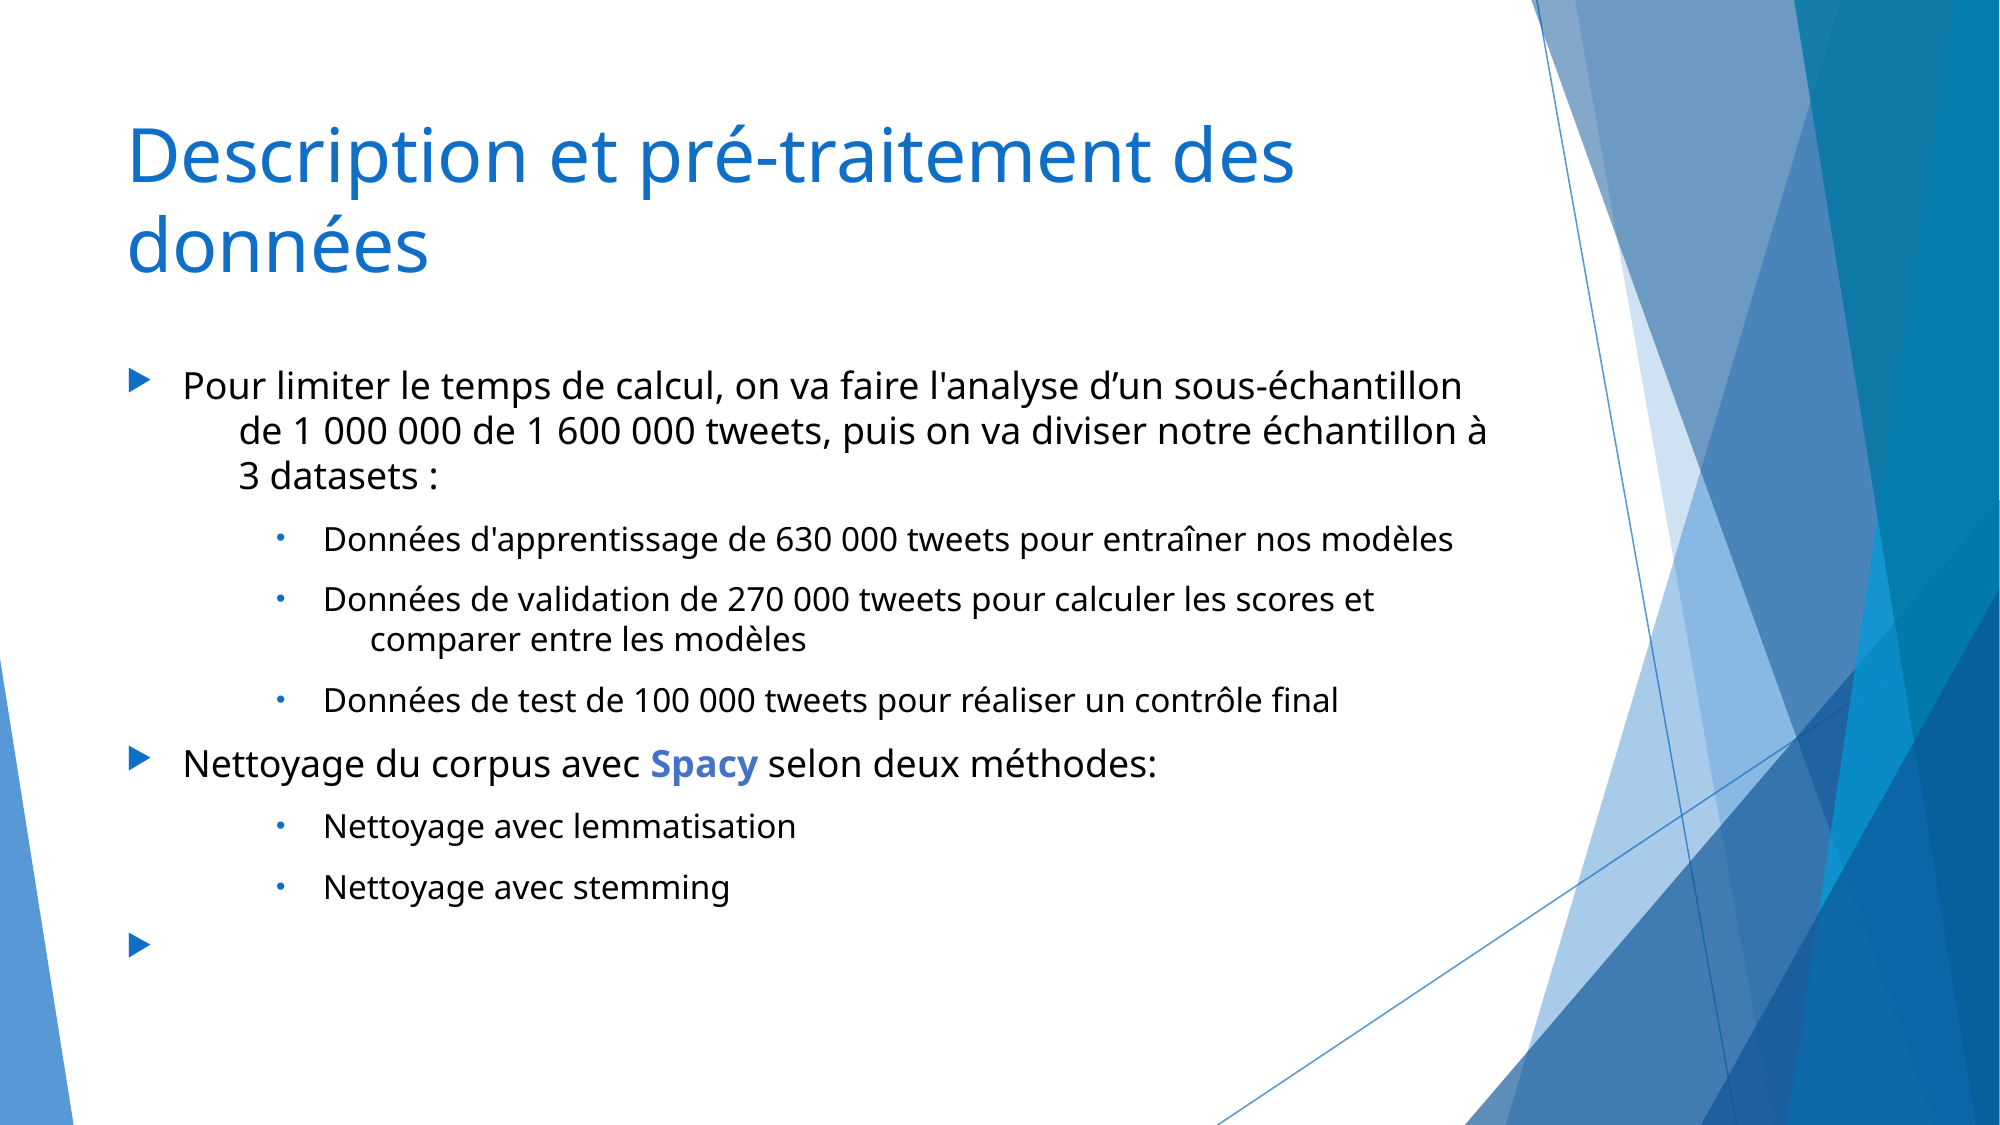

# Description et pré-traitement des données
Pour limiter le temps de calcul, on va faire l'analyse d’un sous-échantillon de 1 000 000 de 1 600 000 tweets, puis on va diviser notre échantillon à 3 datasets :
Données d'apprentissage de 630 000 tweets pour entraîner nos modèles
Données de validation de 270 000 tweets pour calculer les scores et comparer entre les modèles
Données de test de 100 000 tweets pour réaliser un contrôle final
Nettoyage du corpus avec Spacy selon deux méthodes:
Nettoyage avec lemmatisation
Nettoyage avec stemming